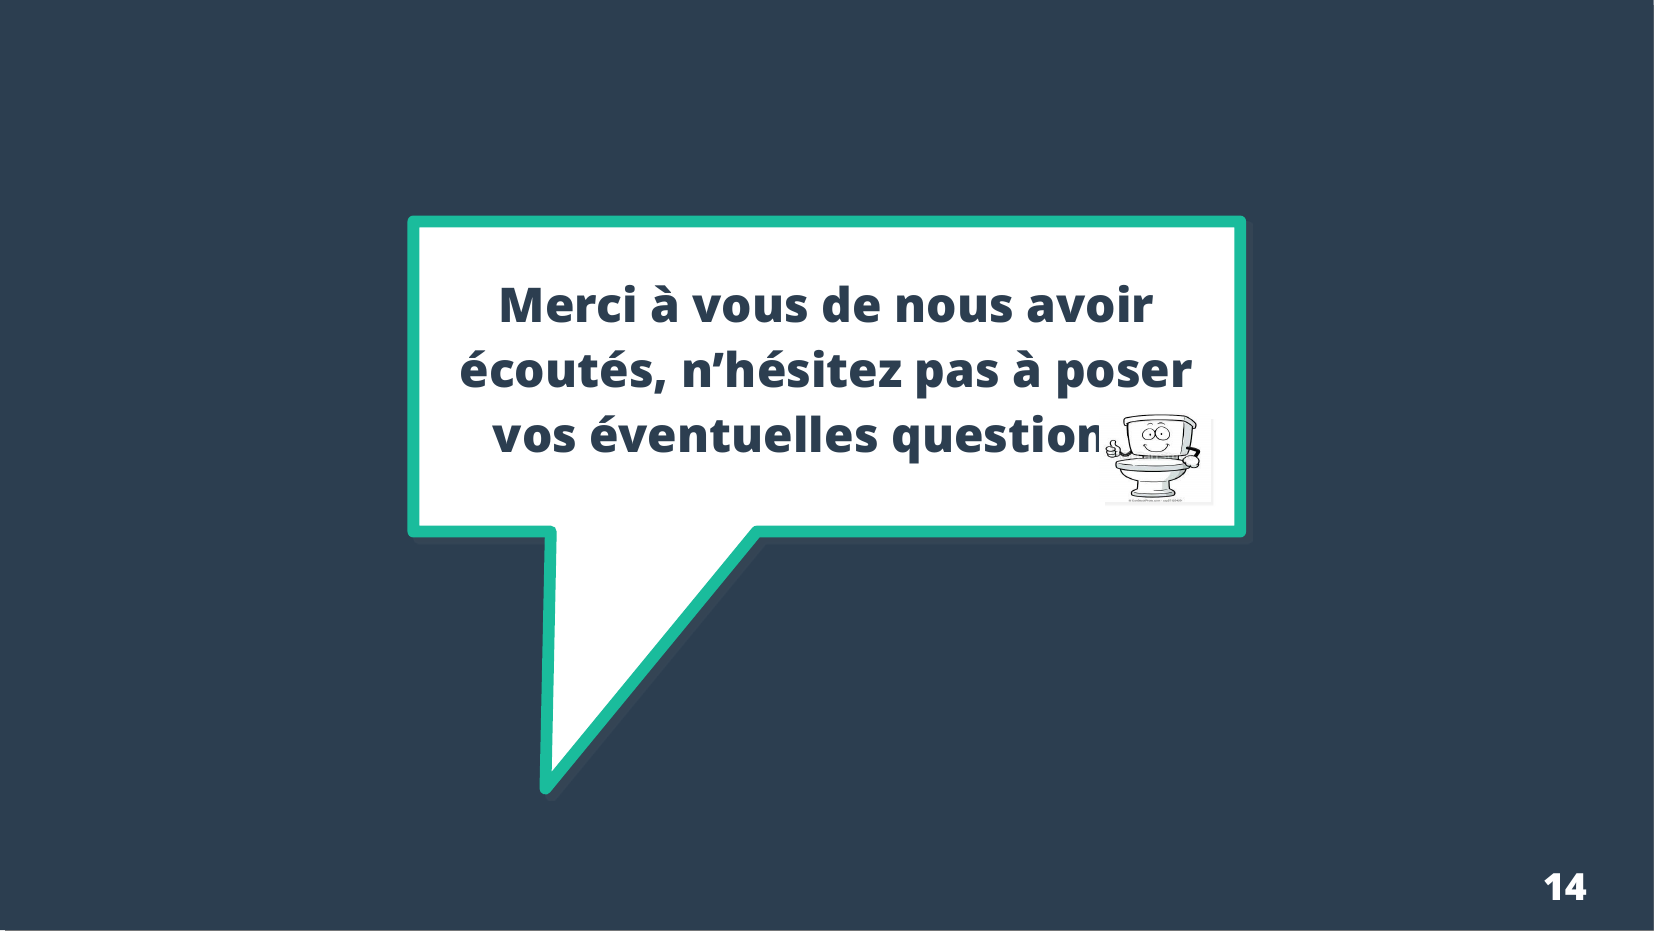

# Merci à vous de nous avoir écoutés, n’hésitez pas à poser vos éventuelles questions !
14